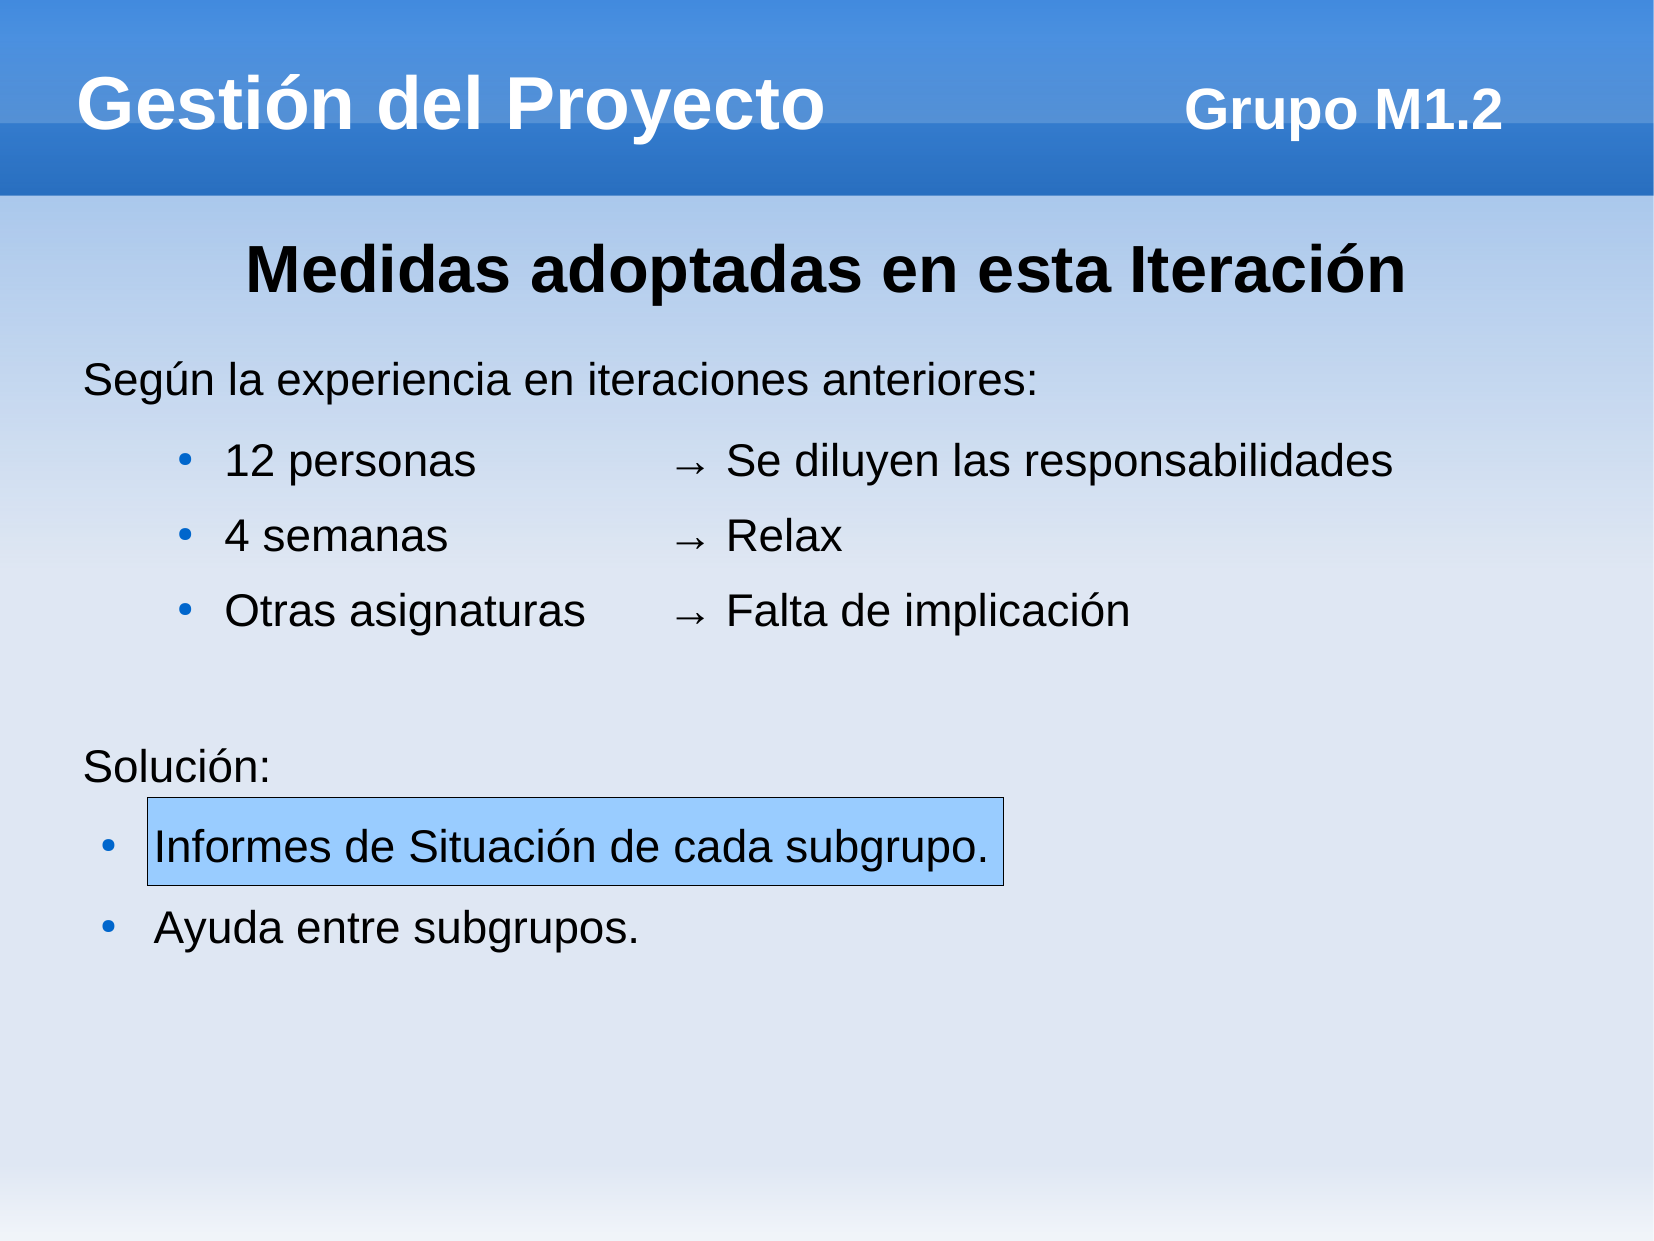

Gestión del Proyecto					Grupo M1.2
Medidas adoptadas en esta Iteración
# Según la experiencia en iteraciones anteriores:
12 personas			→ Se diluyen las responsabilidades
4 semanas			→ Relax
Otras asignaturas		→ Falta de implicación
Solución:
Informes de Situación de cada subgrupo.
Ayuda entre subgrupos.